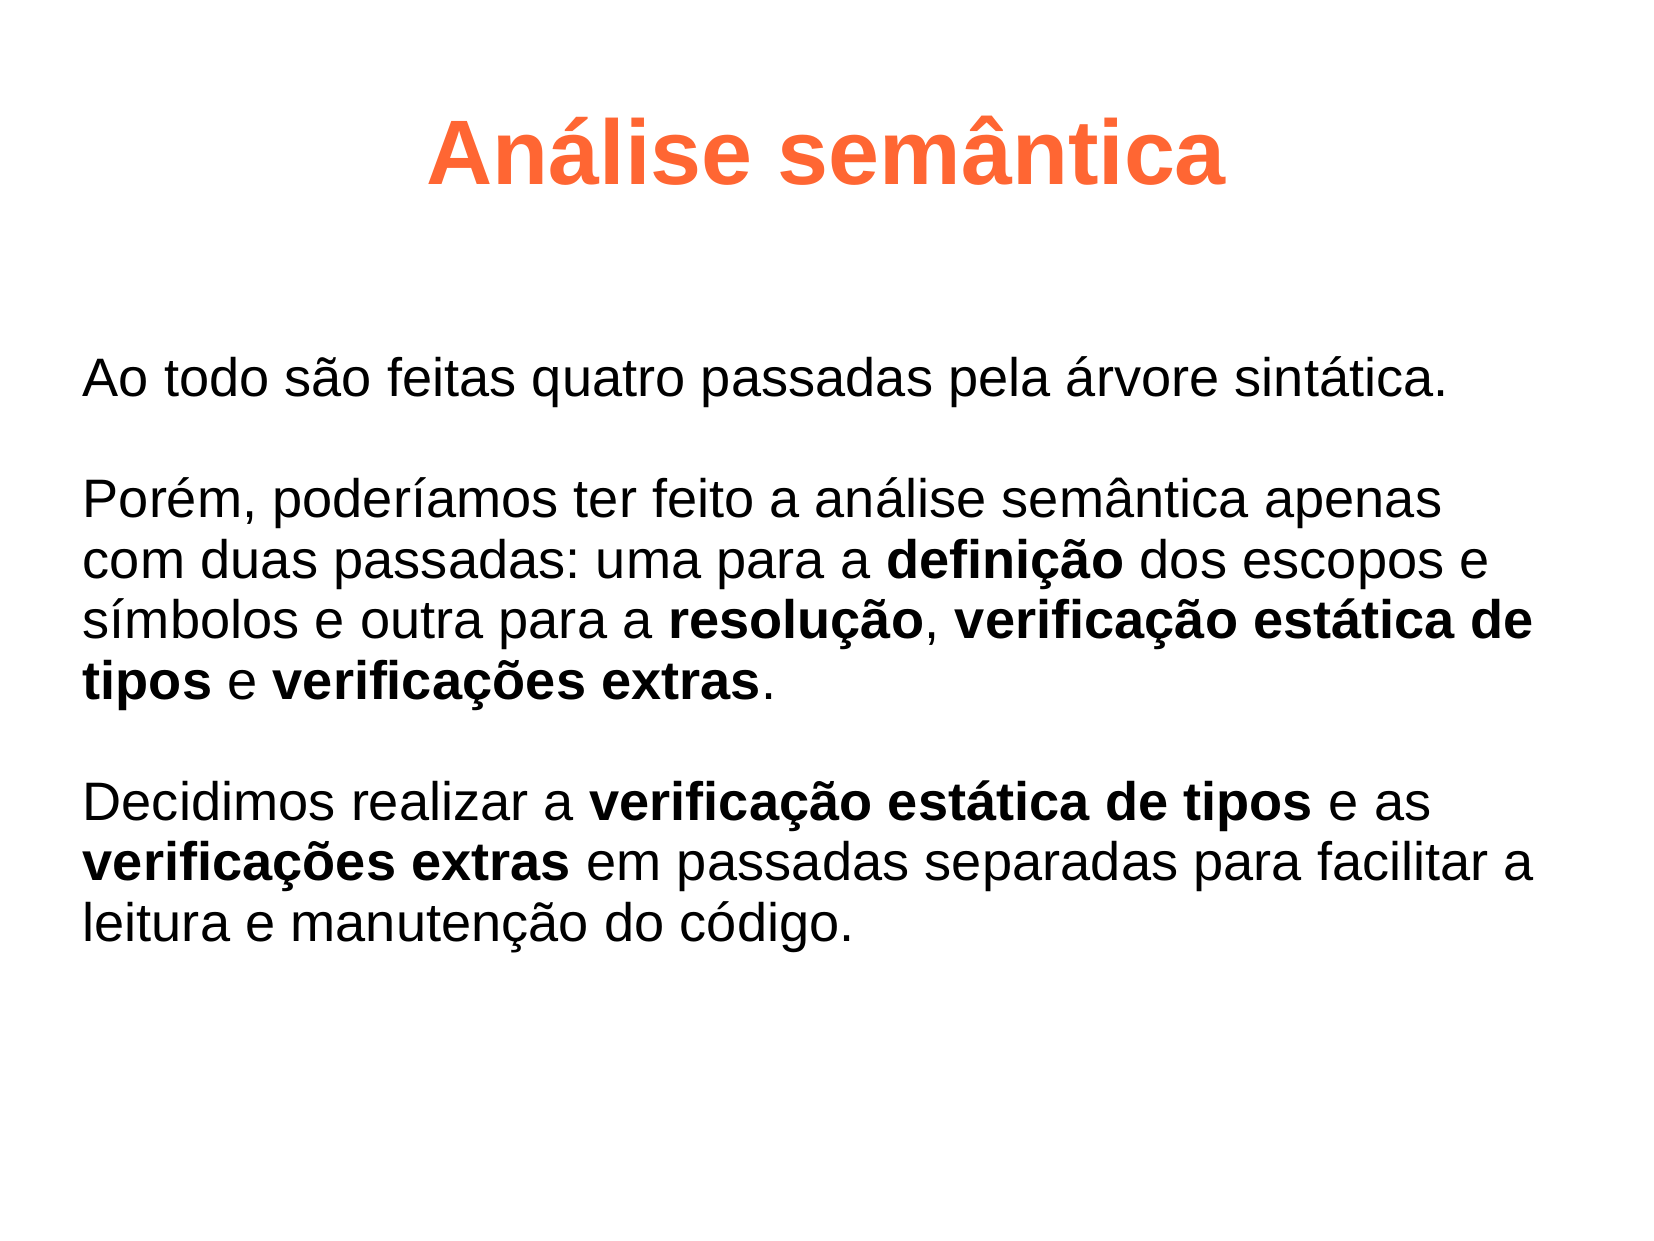

# Análise semântica
Ao todo são feitas quatro passadas pela árvore sintática.
Porém, poderíamos ter feito a análise semântica apenas com duas passadas: uma para a definição dos escopos e símbolos e outra para a resolução, verificação estática de tipos e verificações extras.
Decidimos realizar a verificação estática de tipos e as verificações extras em passadas separadas para facilitar a leitura e manutenção do código.